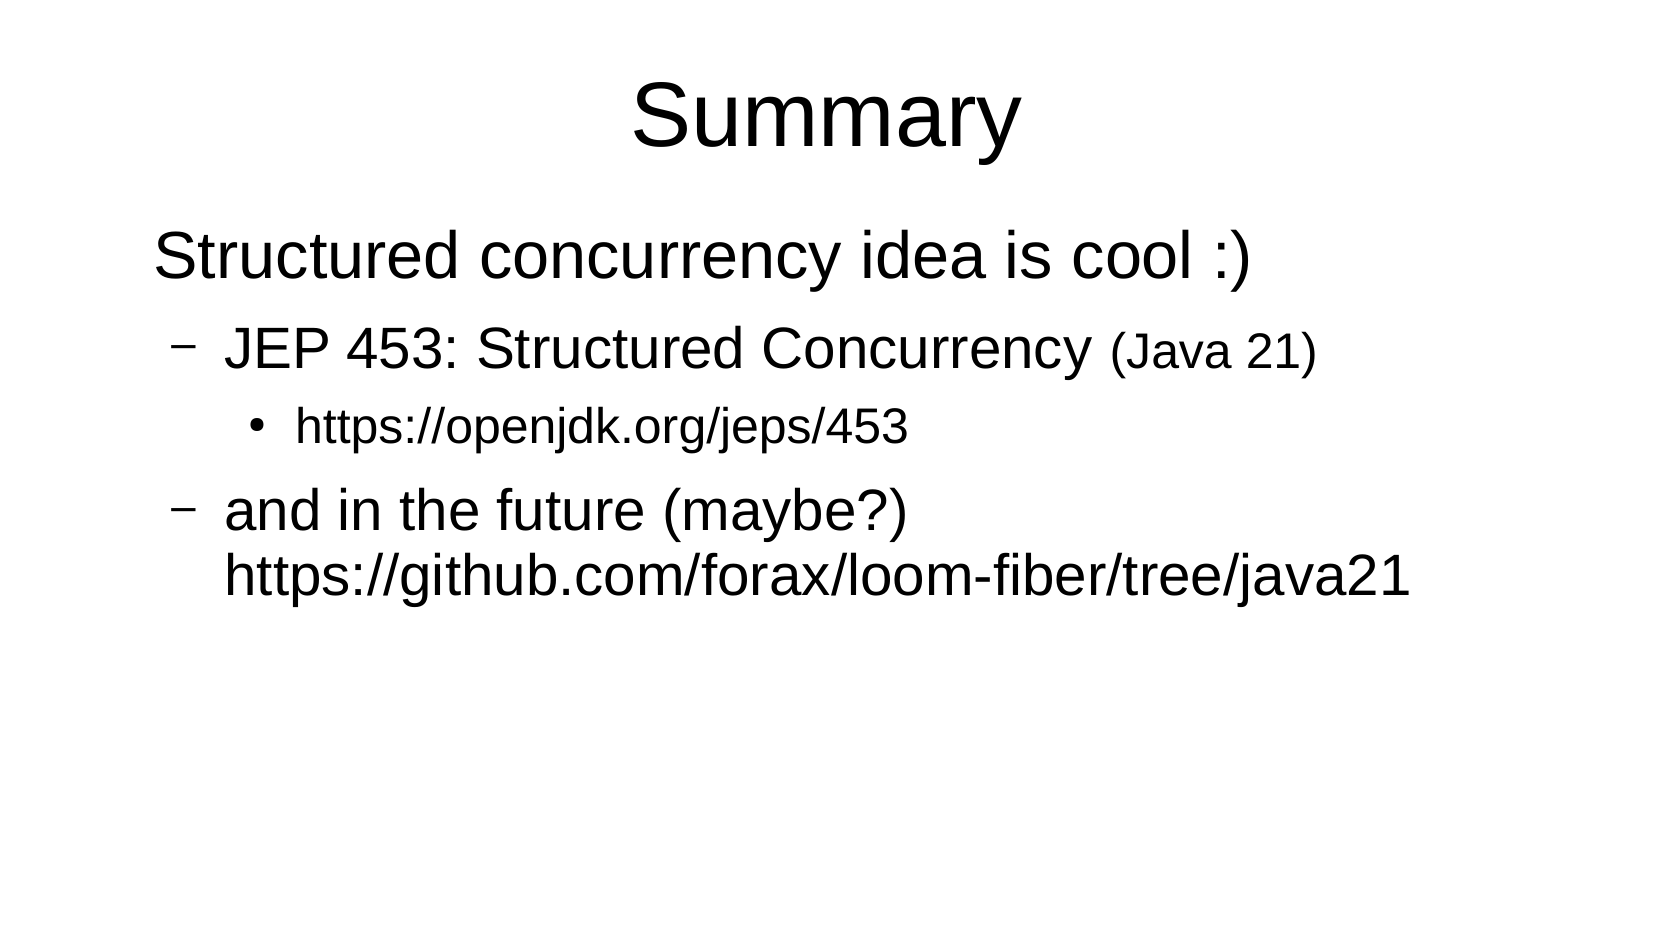

# Summary
Structured concurrency idea is cool :)
JEP 453: Structured Concurrency (Java 21)
https://openjdk.org/jeps/453
and in the future (maybe?)
https://github.com/forax/loom-fiber/tree/java21